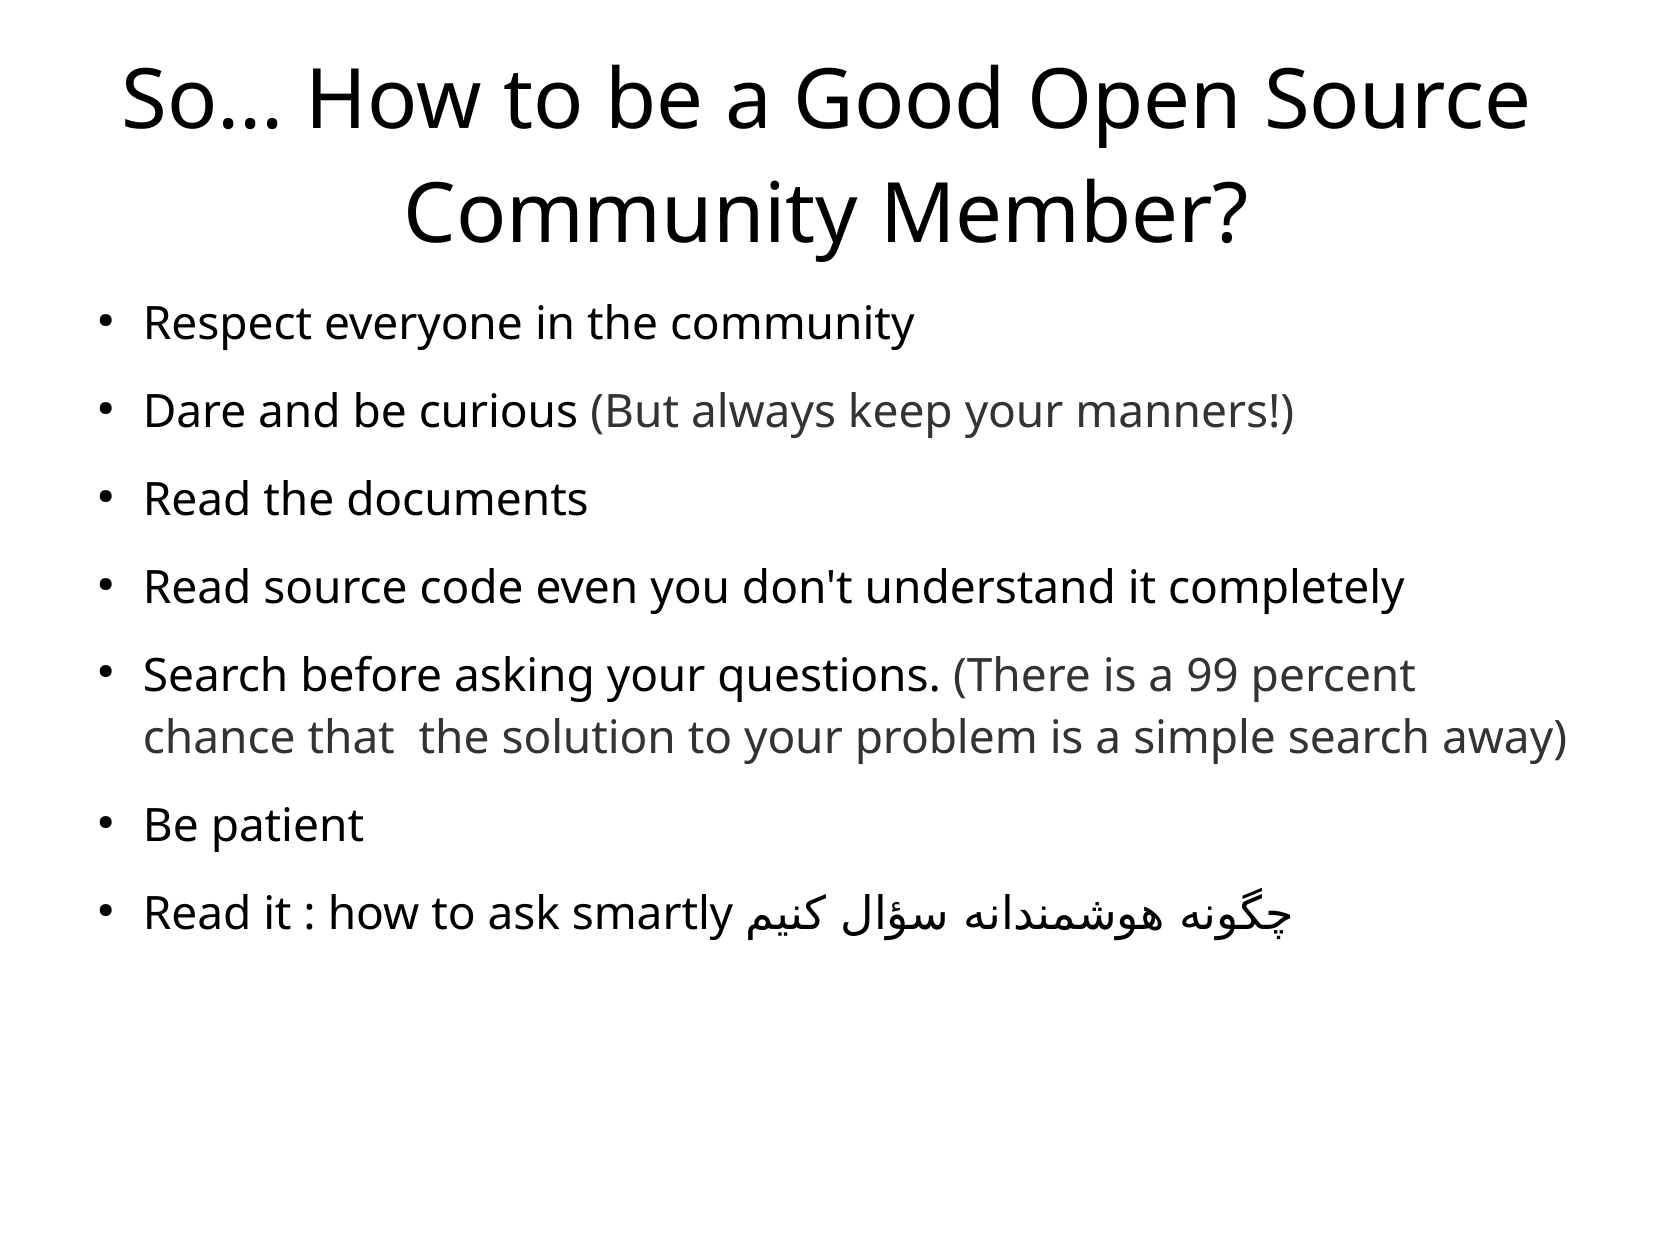

# So... How to be a Good Open Source Community Member?
Respect everyone in the community
Dare and be curious (But always keep your manners!)
Read the documents
Read source code even you don't understand it completely
Search before asking your questions. (There is a 99 percent chance that the solution to your problem is a simple search away)
Be patient
Read it : how to ask smartly چگونه هوشمندانه سؤال کنیم